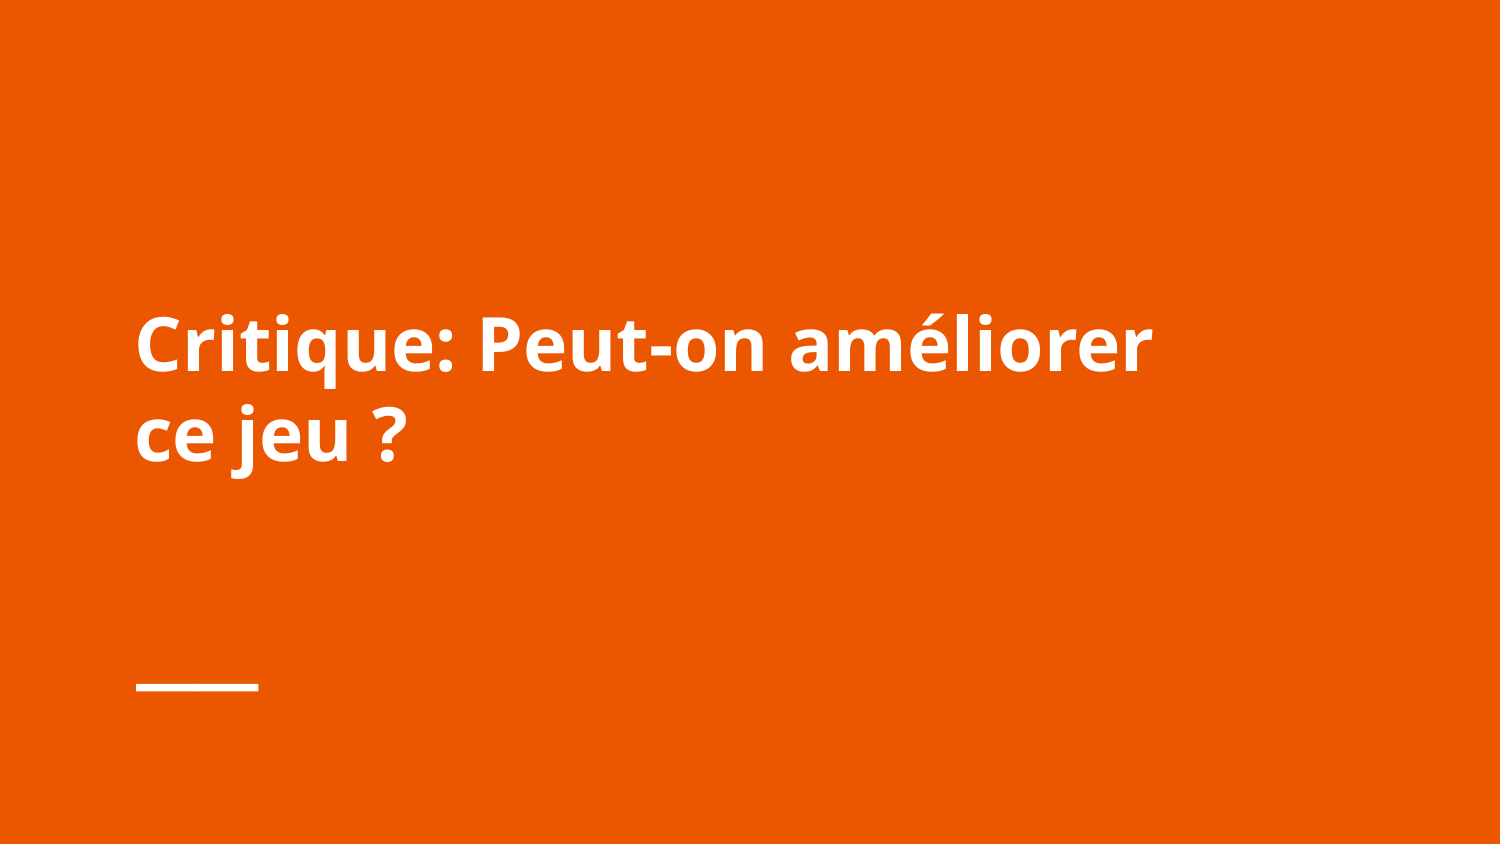

# Critique: Peut-on améliorer ce jeu ?